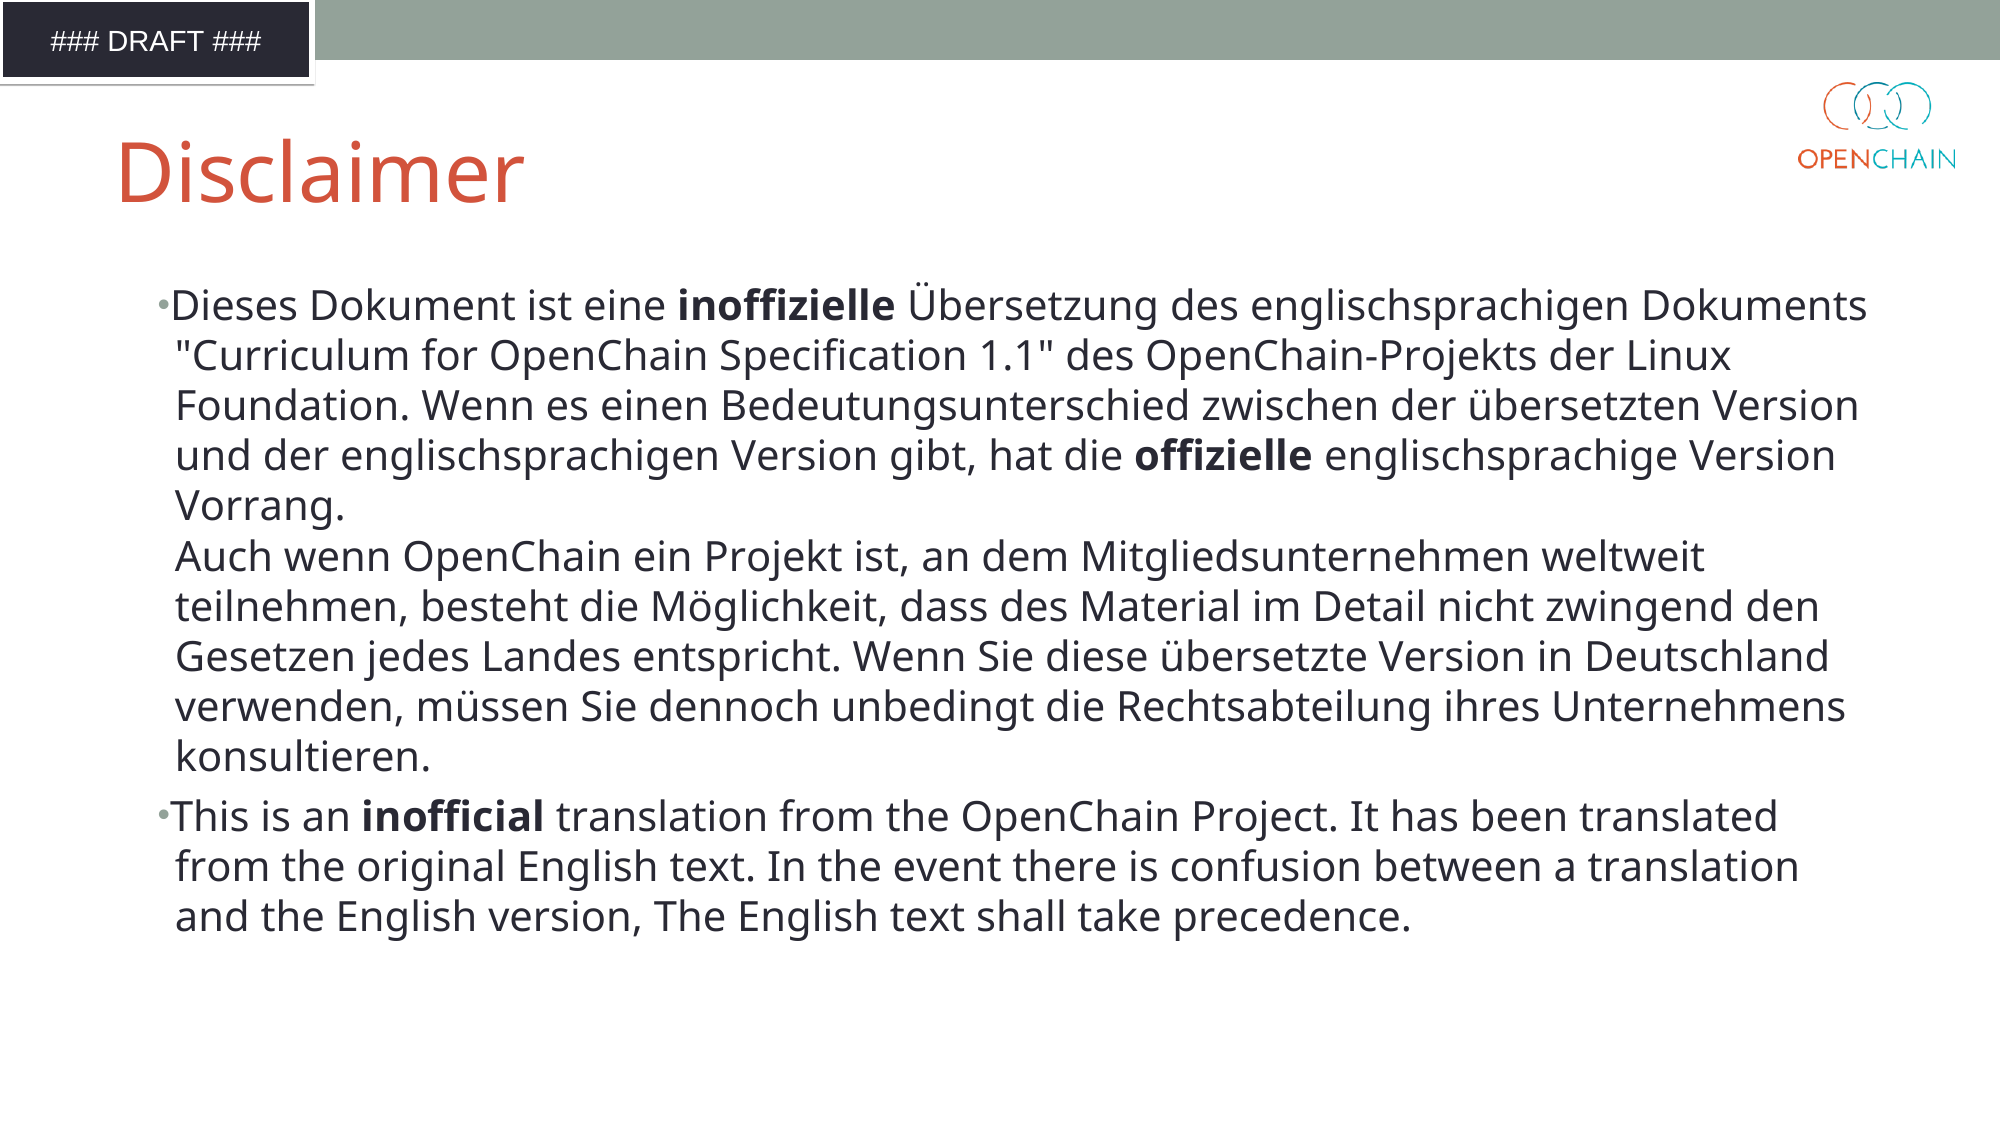

# Disclaimer
Dieses Dokument ist eine inoffizielle Übersetzung des englischsprachigen Dokuments "Curriculum for OpenChain Specification 1.1" des OpenChain-Projekts der Linux Foundation. Wenn es einen Bedeutungsunterschied zwischen der übersetzten Version und der englischsprachigen Version gibt, hat die offizielle englischsprachige Version Vorrang.
Auch wenn OpenChain ein Projekt ist, an dem Mitgliedsunternehmen weltweit teilnehmen, besteht die Möglichkeit, dass des Material im Detail nicht zwingend den Gesetzen jedes Landes entspricht. Wenn Sie diese übersetzte Version in Deutschland verwenden, müssen Sie dennoch unbedingt die Rechtsabteilung ihres Unternehmens konsultieren.
This is an inofficial translation from the OpenChain Project. It has been translated from the original English text. In the event there is confusion between a translation and the English version, The English text shall take precedence.